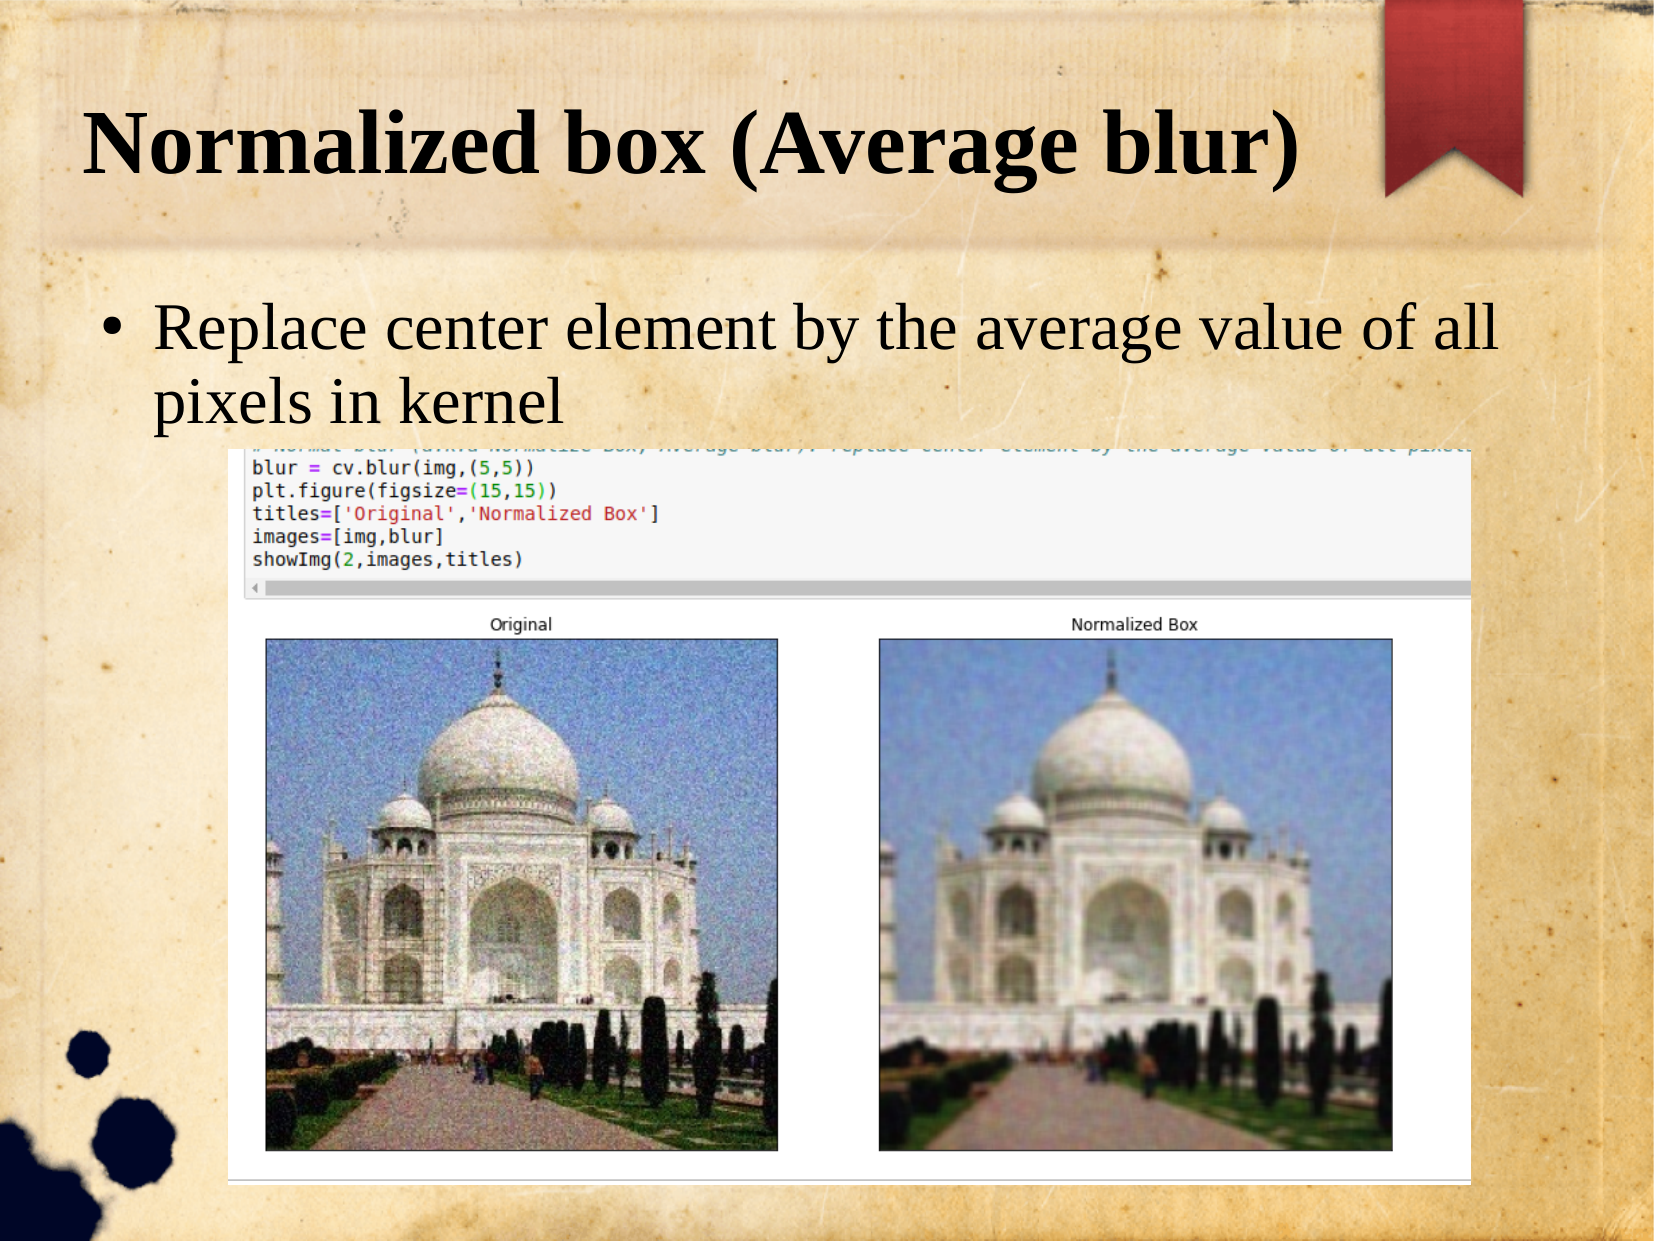

# Normalized box (Average blur)
Replace center element by the average value of all pixels in kernel